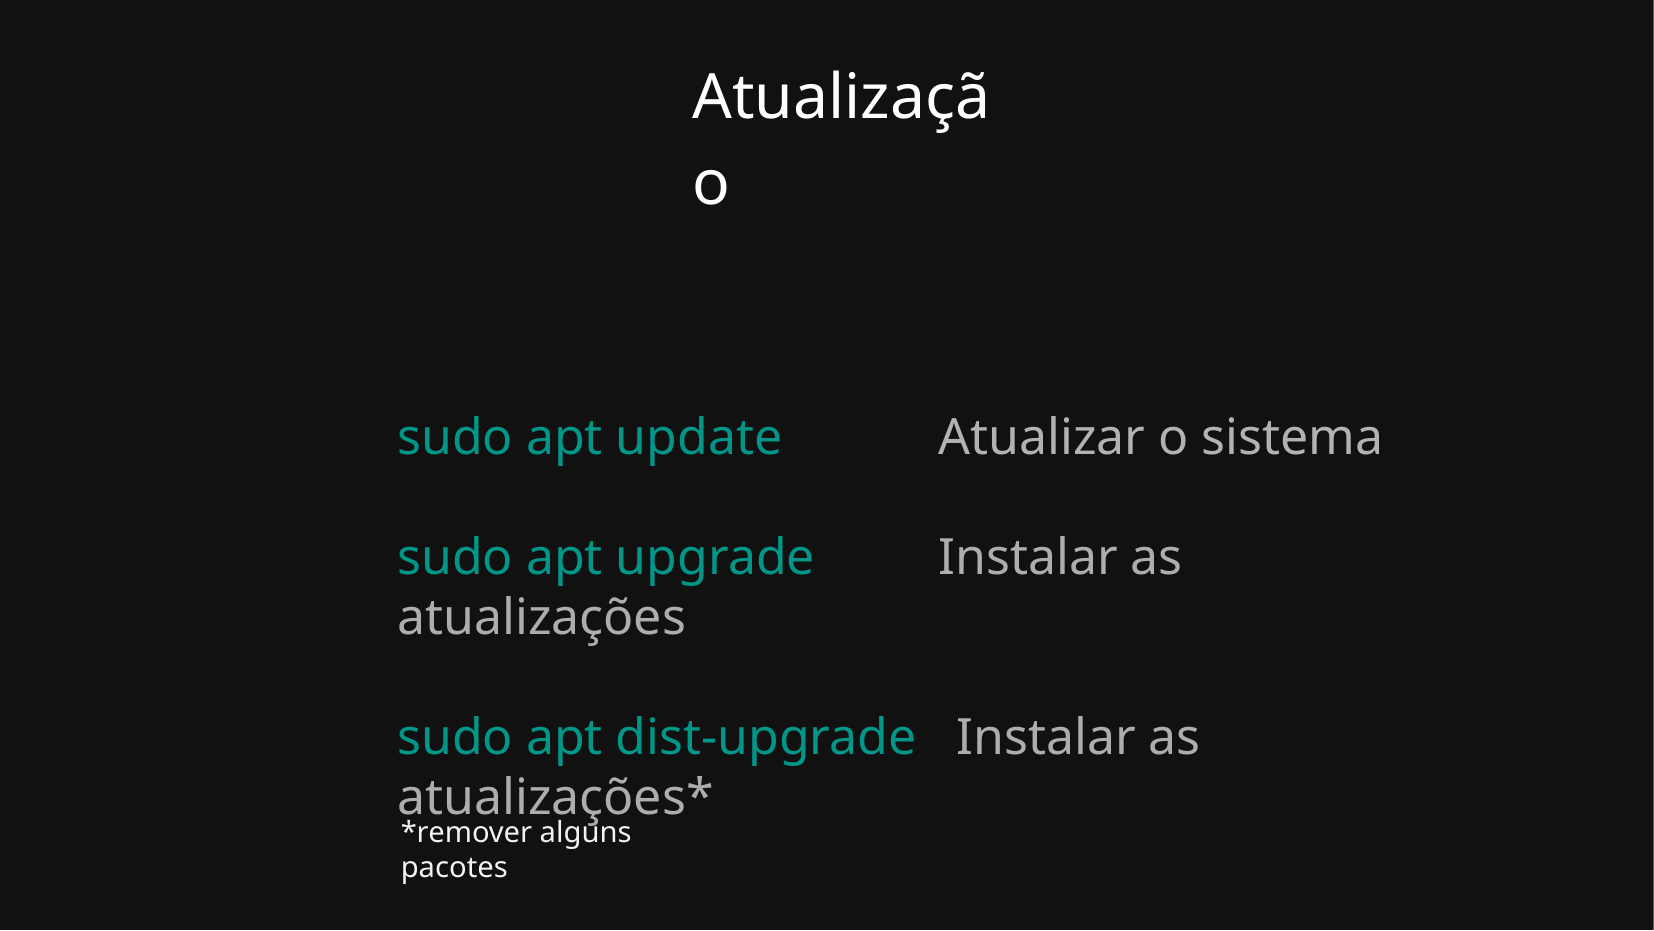

Atualização
sudo apt update 	 Atualizar o sistema
sudo apt upgrade 	 Instalar as atualizações
sudo apt dist-upgrade Instalar as atualizações*
*remover alguns pacotes